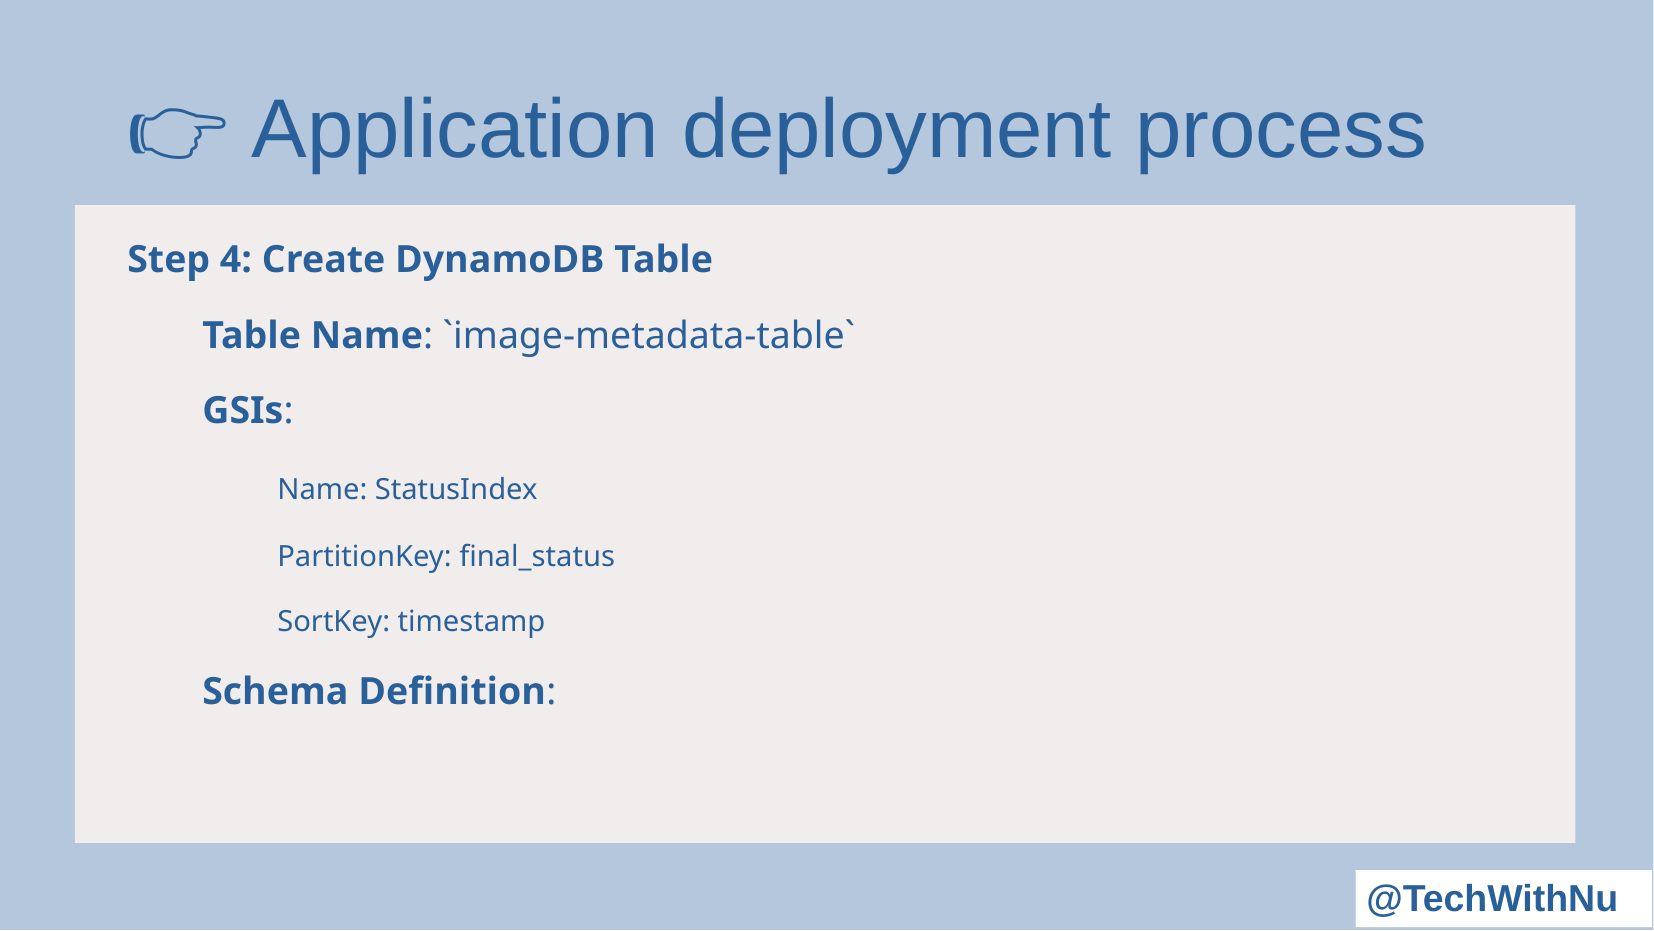

👉 Application deployment process
Step 4: Create DynamoDB Table
	Table Name: `image-metadata-table`
	GSIs:
		Name: StatusIndex
		PartitionKey: final_status
		SortKey: timestamp
	Schema Definition:
@TechWithNu